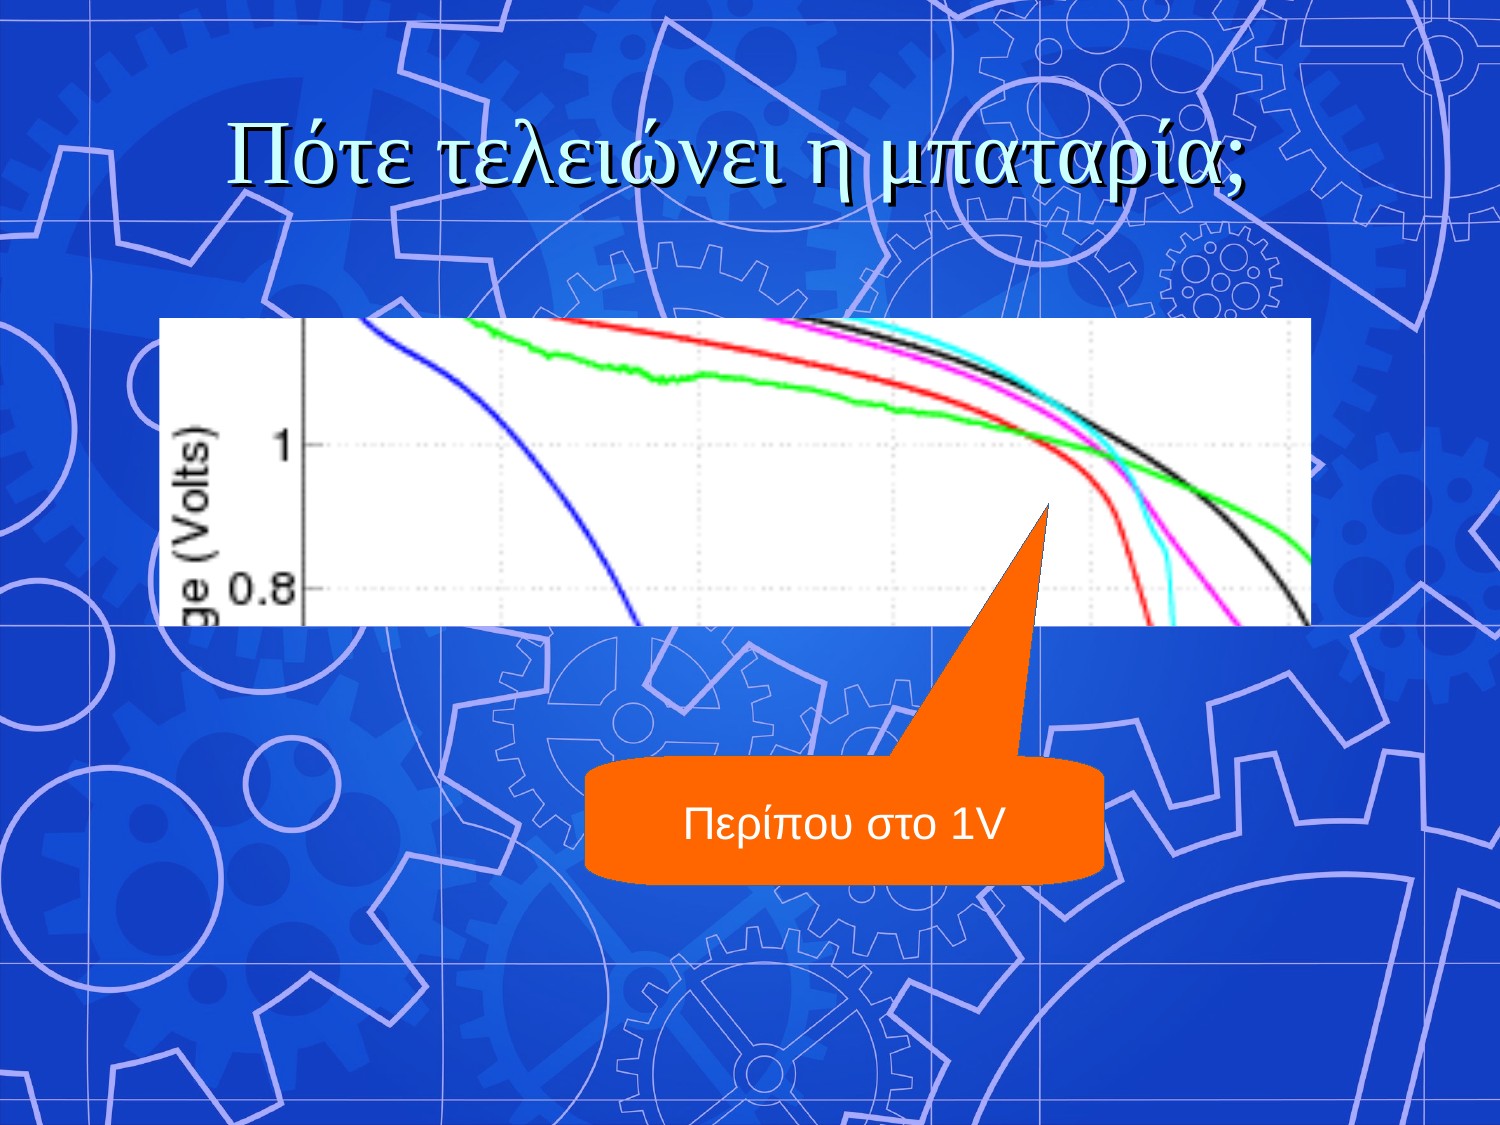

# Πότε τελειώνει η μπαταρία;
Περίπου στο 1V